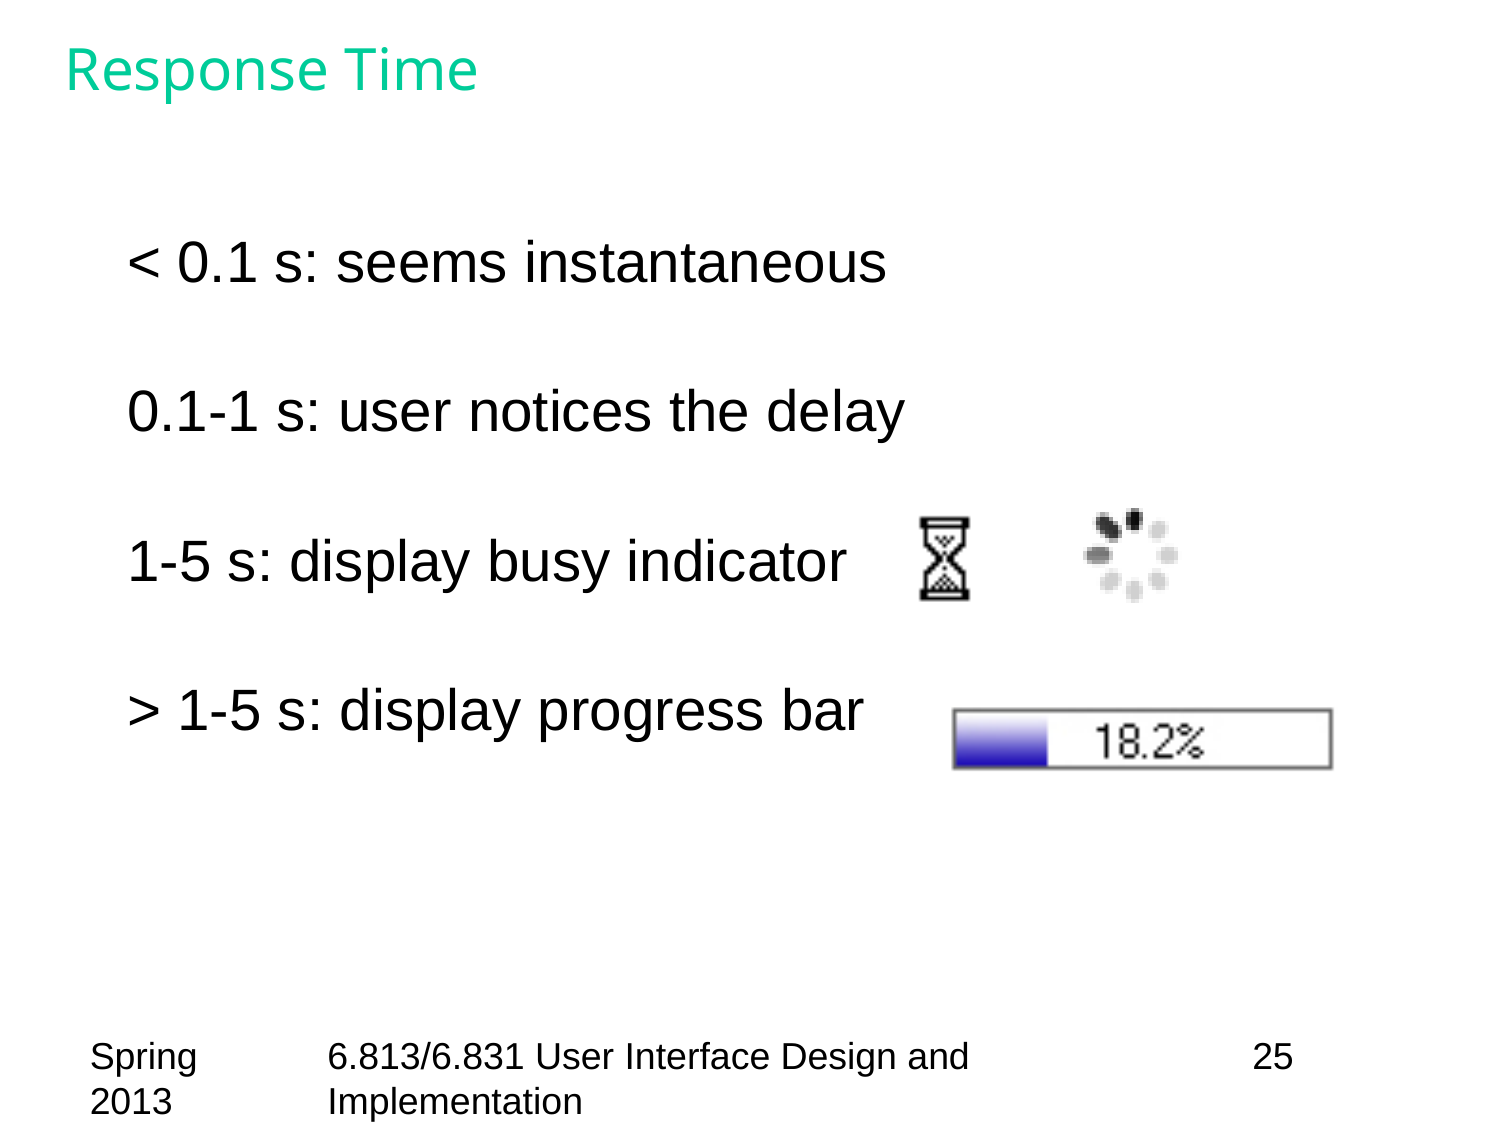

# Response Time
< 0.1 s: seems instantaneous
0.1-1 s: user notices the delay
1-5 s: display busy indicator
> 1-5 s: display progress bar
Spring 2013
6.813/6.831 User Interface Design and Implementation